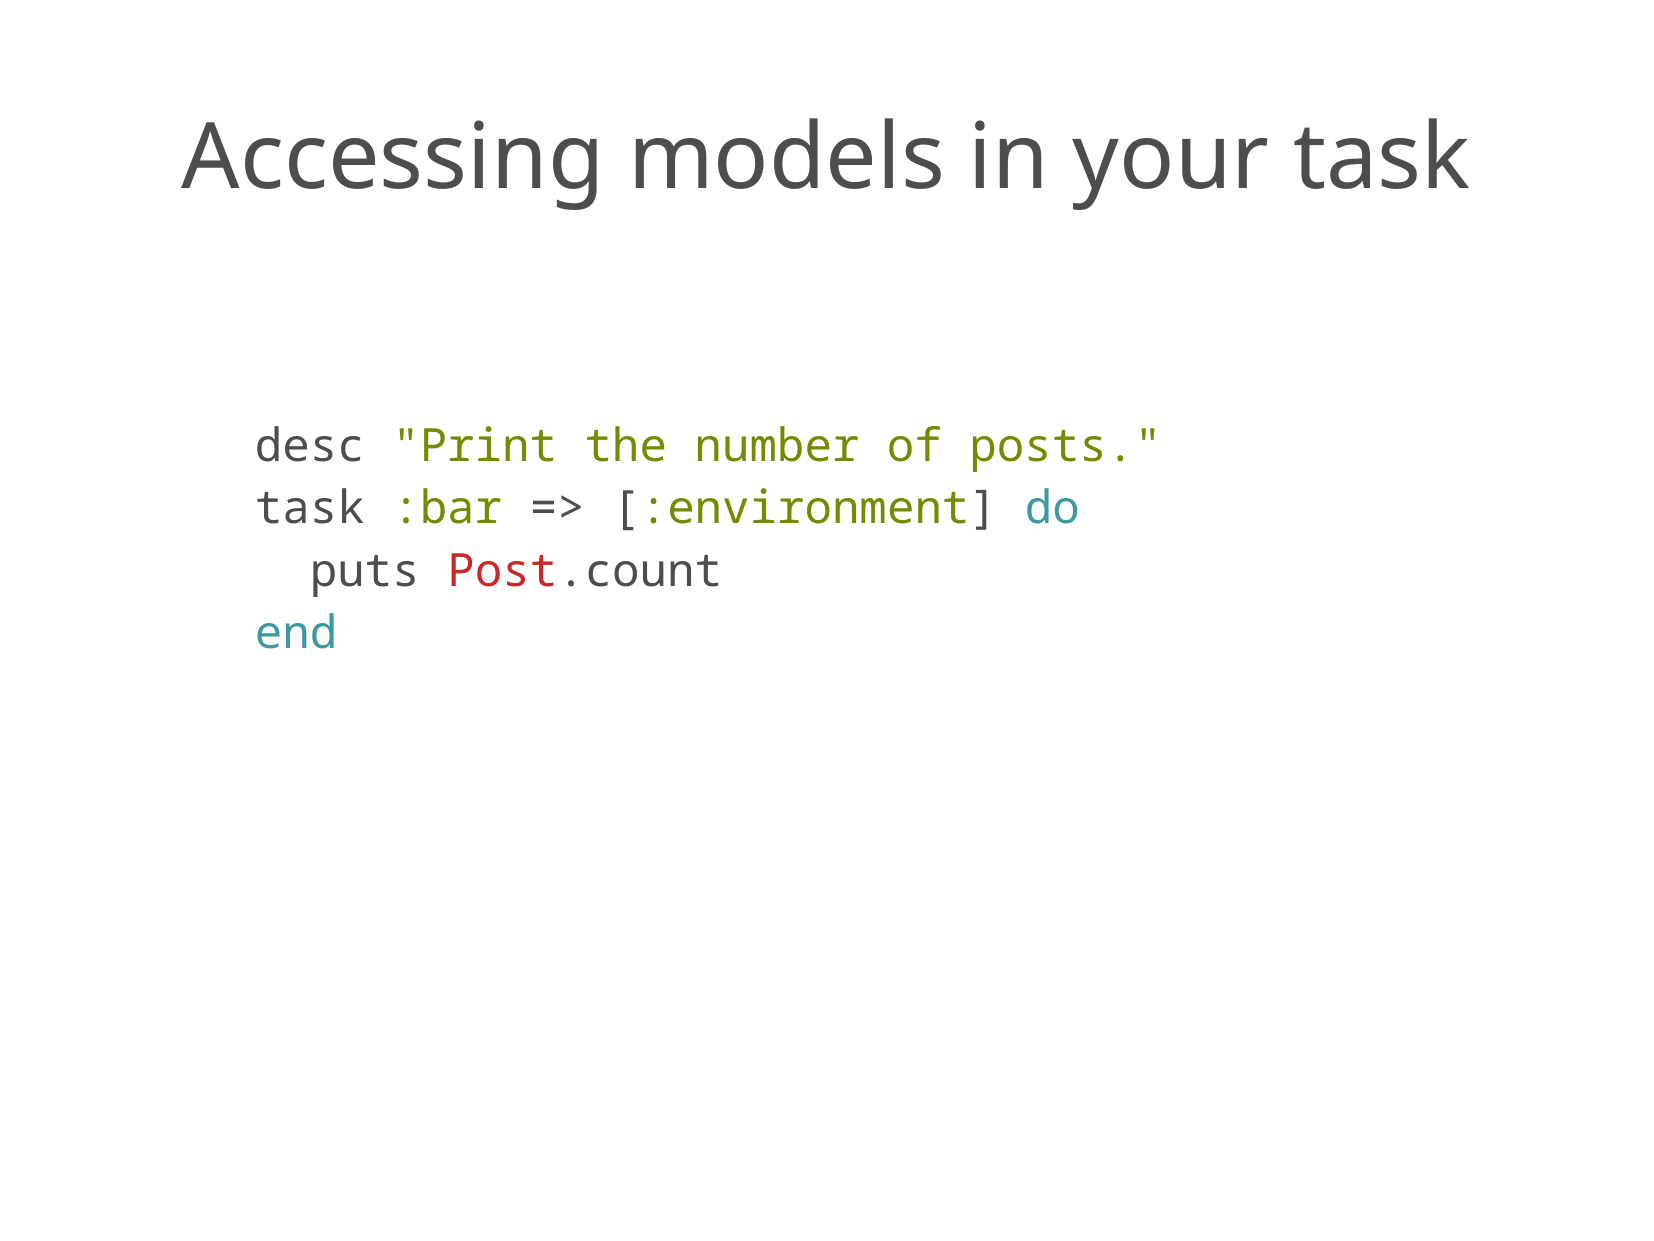

# Accessing models in your task
desc "Print the number of posts."
task :bar => [:environment] do
 puts Post.count
end